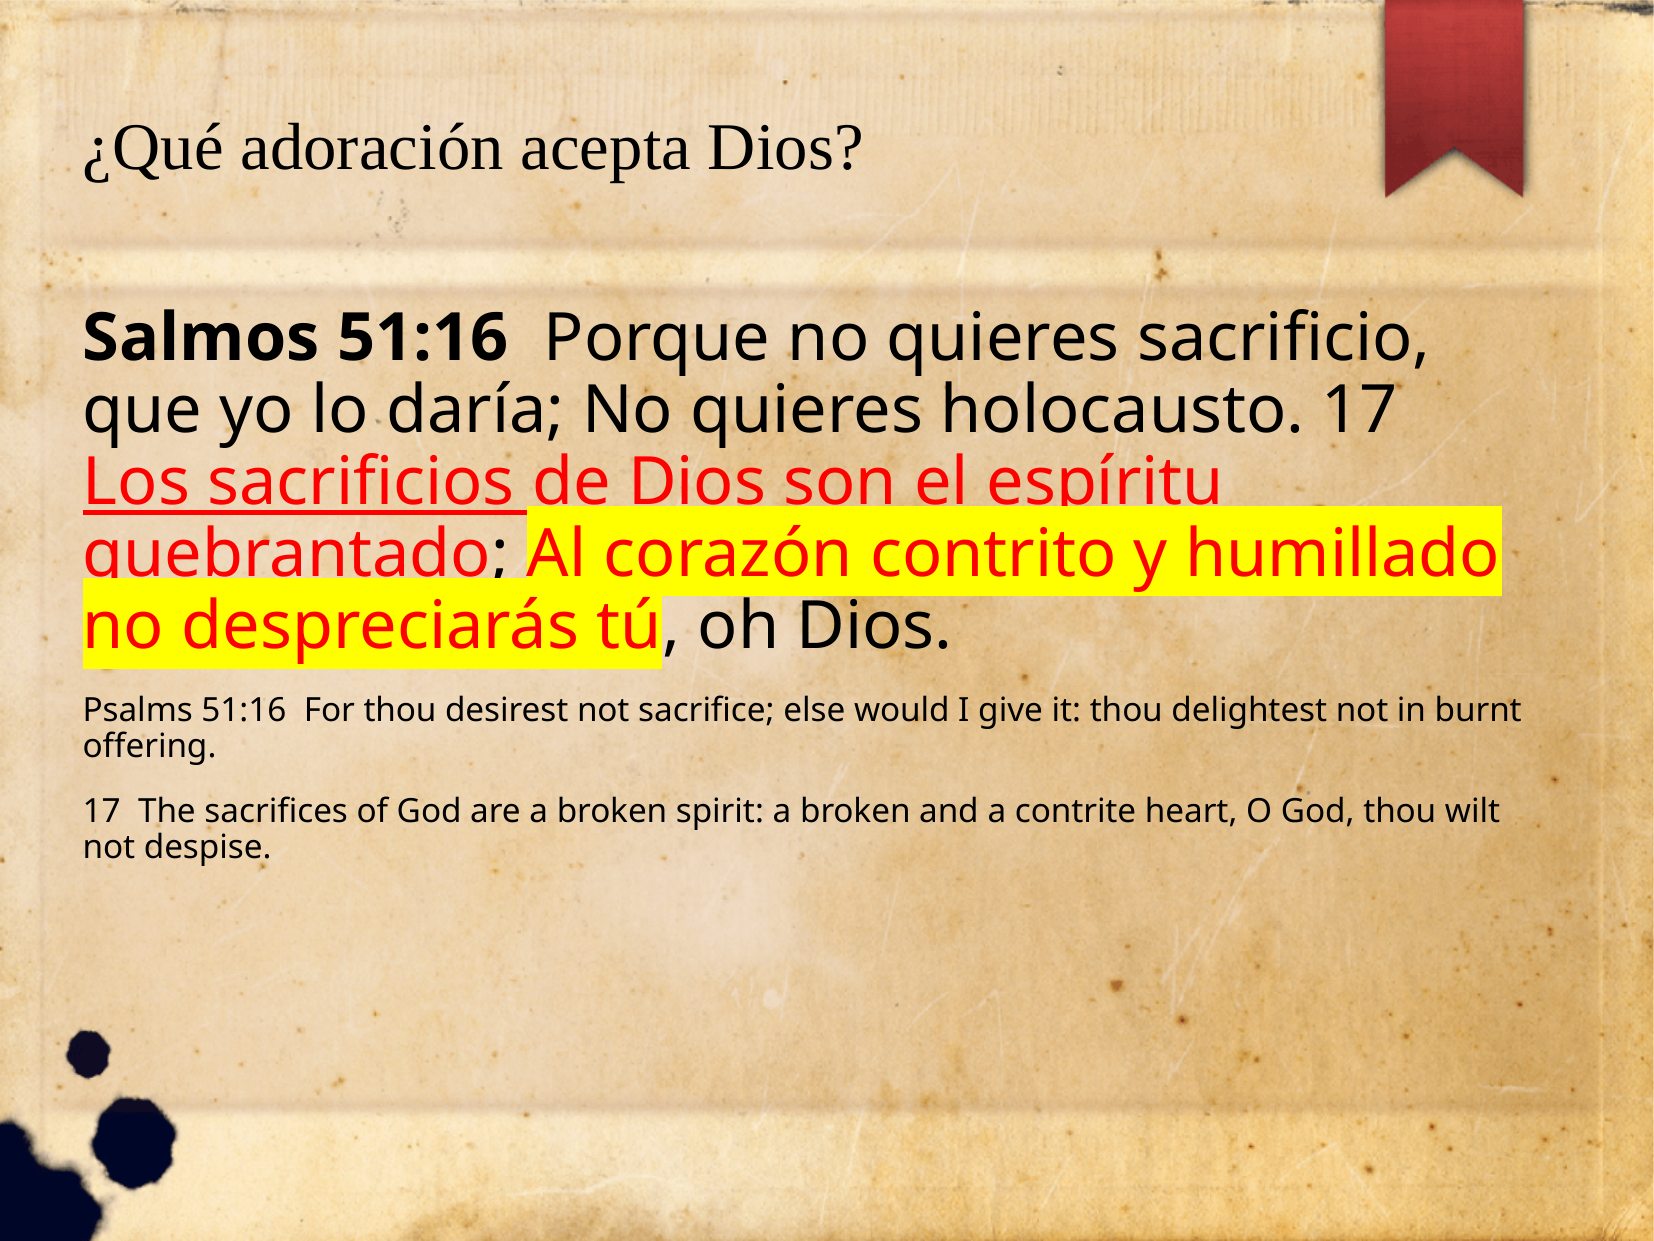

# ¿Qué adoración acepta Dios?
Salmos 51:16 Porque no quieres sacrificio, que yo lo daría; No quieres holocausto. 17 Los sacrificios de Dios son el espíritu quebrantado; Al corazón contrito y humillado no despreciarás tú, oh Dios.
Psalms 51:16 For thou desirest not sacrifice; else would I give it: thou delightest not in burnt offering.
17 The sacrifices of God are a broken spirit: a broken and a contrite heart, O God, thou wilt not despise.